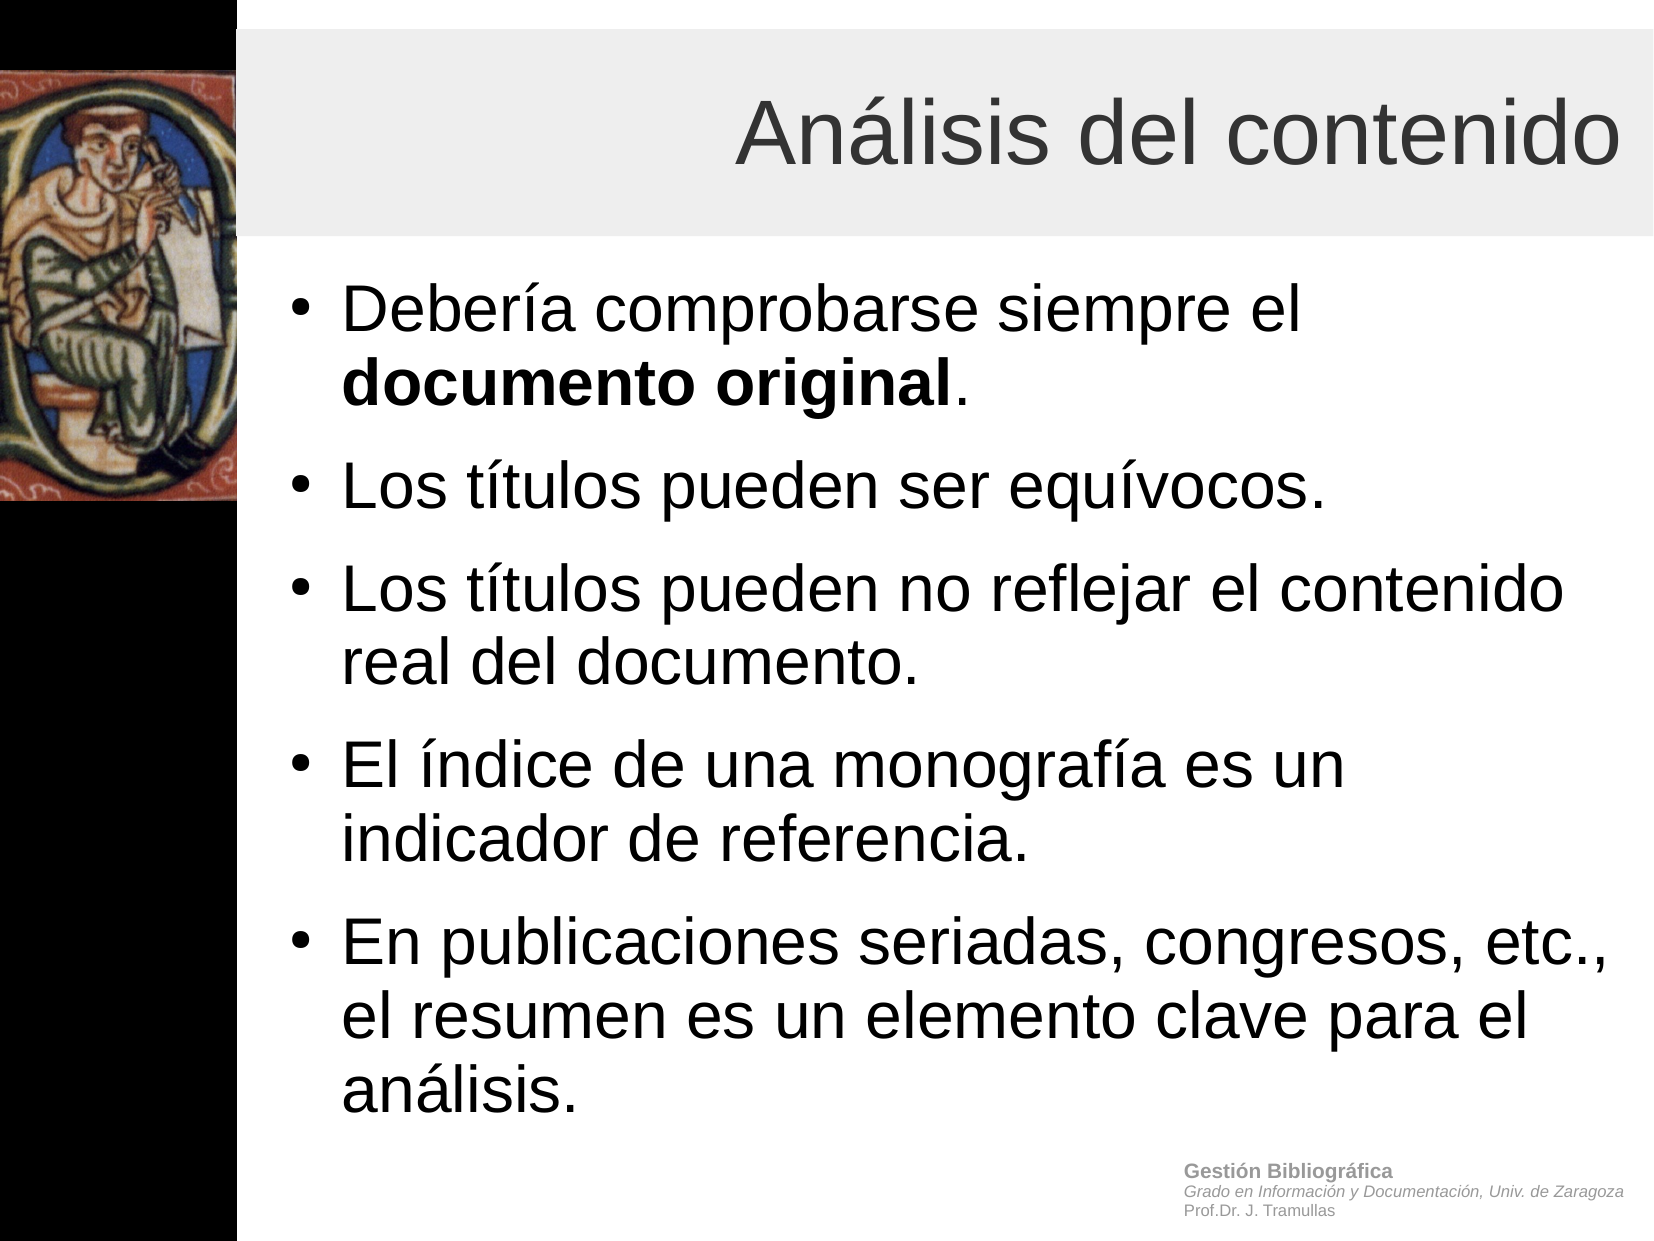

# Análisis del contenido
Debería comprobarse siempre el documento original.
Los títulos pueden ser equívocos.
Los títulos pueden no reflejar el contenido real del documento.
El índice de una monografía es un indicador de referencia.
En publicaciones seriadas, congresos, etc., el resumen es un elemento clave para el análisis.